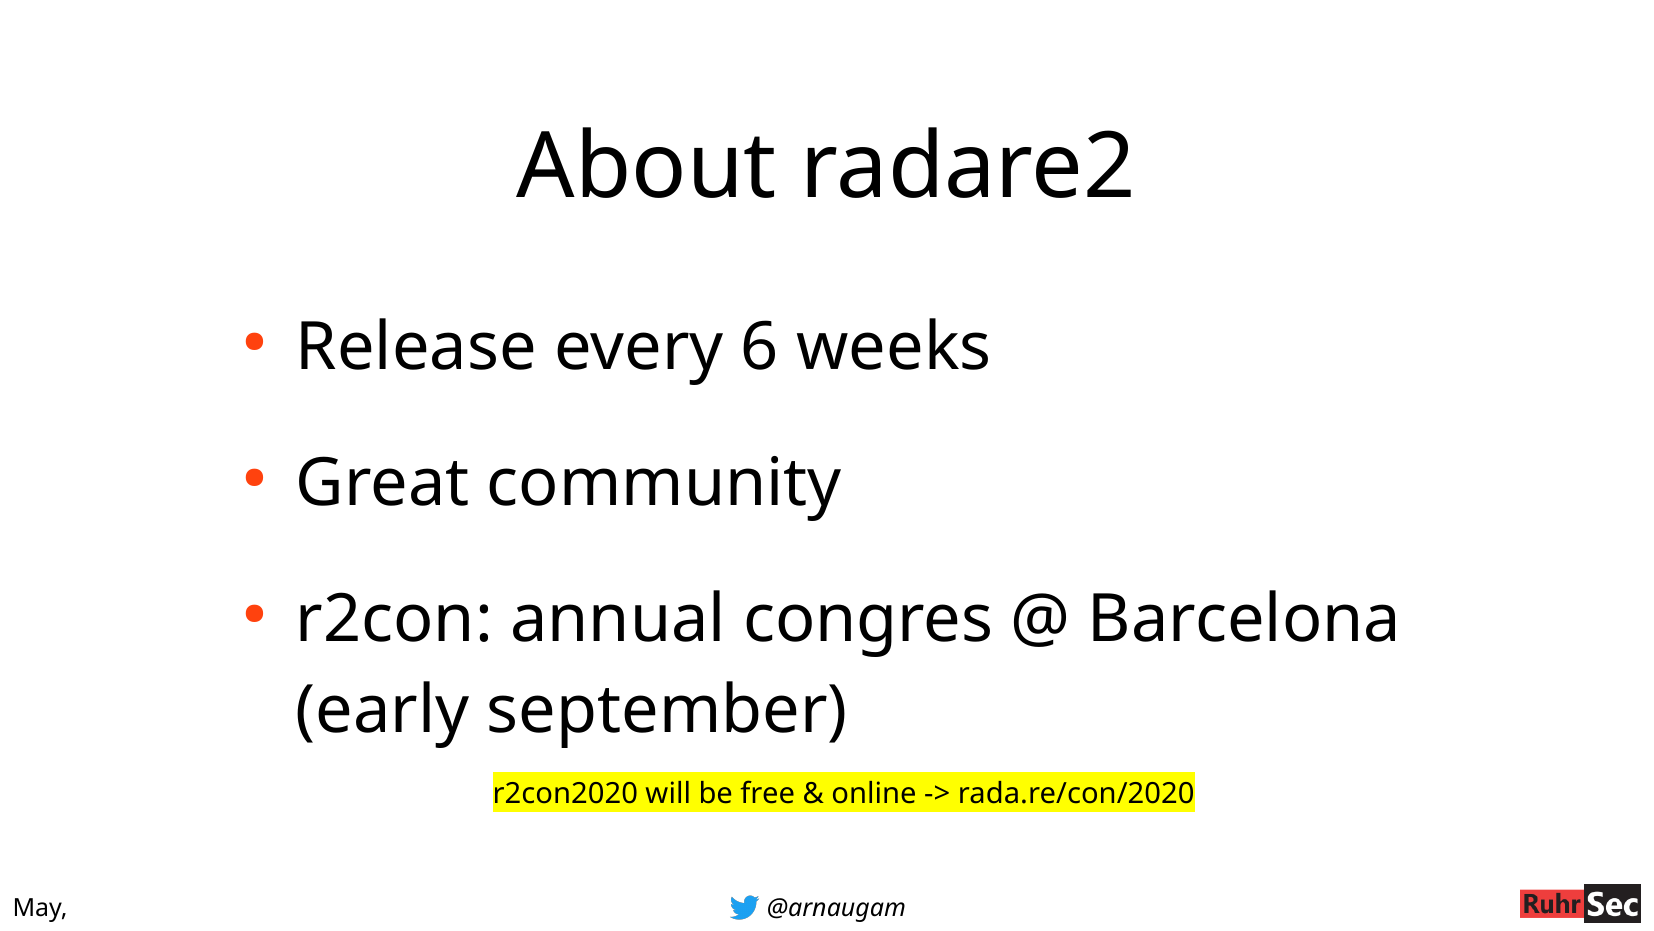

# About radare2
Release every 6 weeks
Great community
r2con: annual congres @ Barcelona (early september)
r2con2020 will be free & online -> rada.re/con/2020